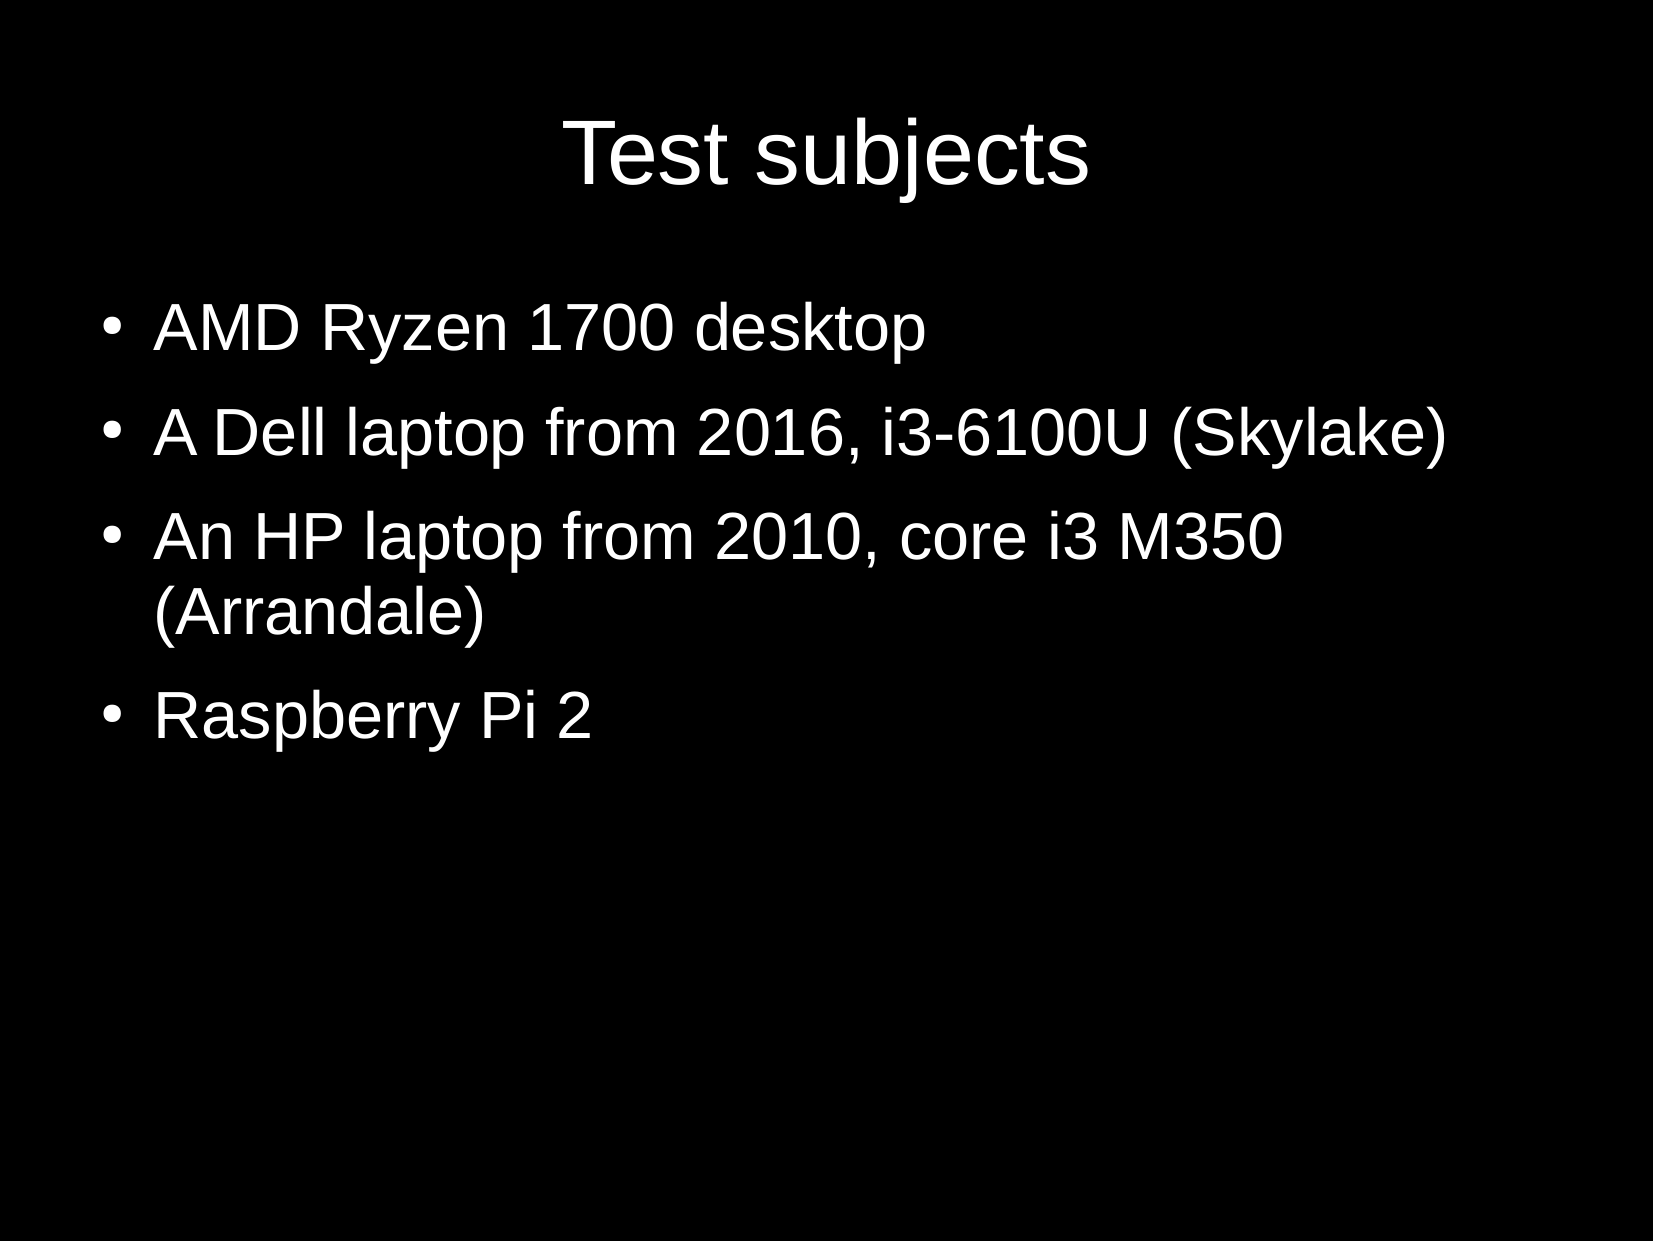

# Test subjects
AMD Ryzen 1700 desktop
A Dell laptop from 2016, i3-6100U (Skylake)
An HP laptop from 2010, core i3 M350 (Arrandale)
Raspberry Pi 2